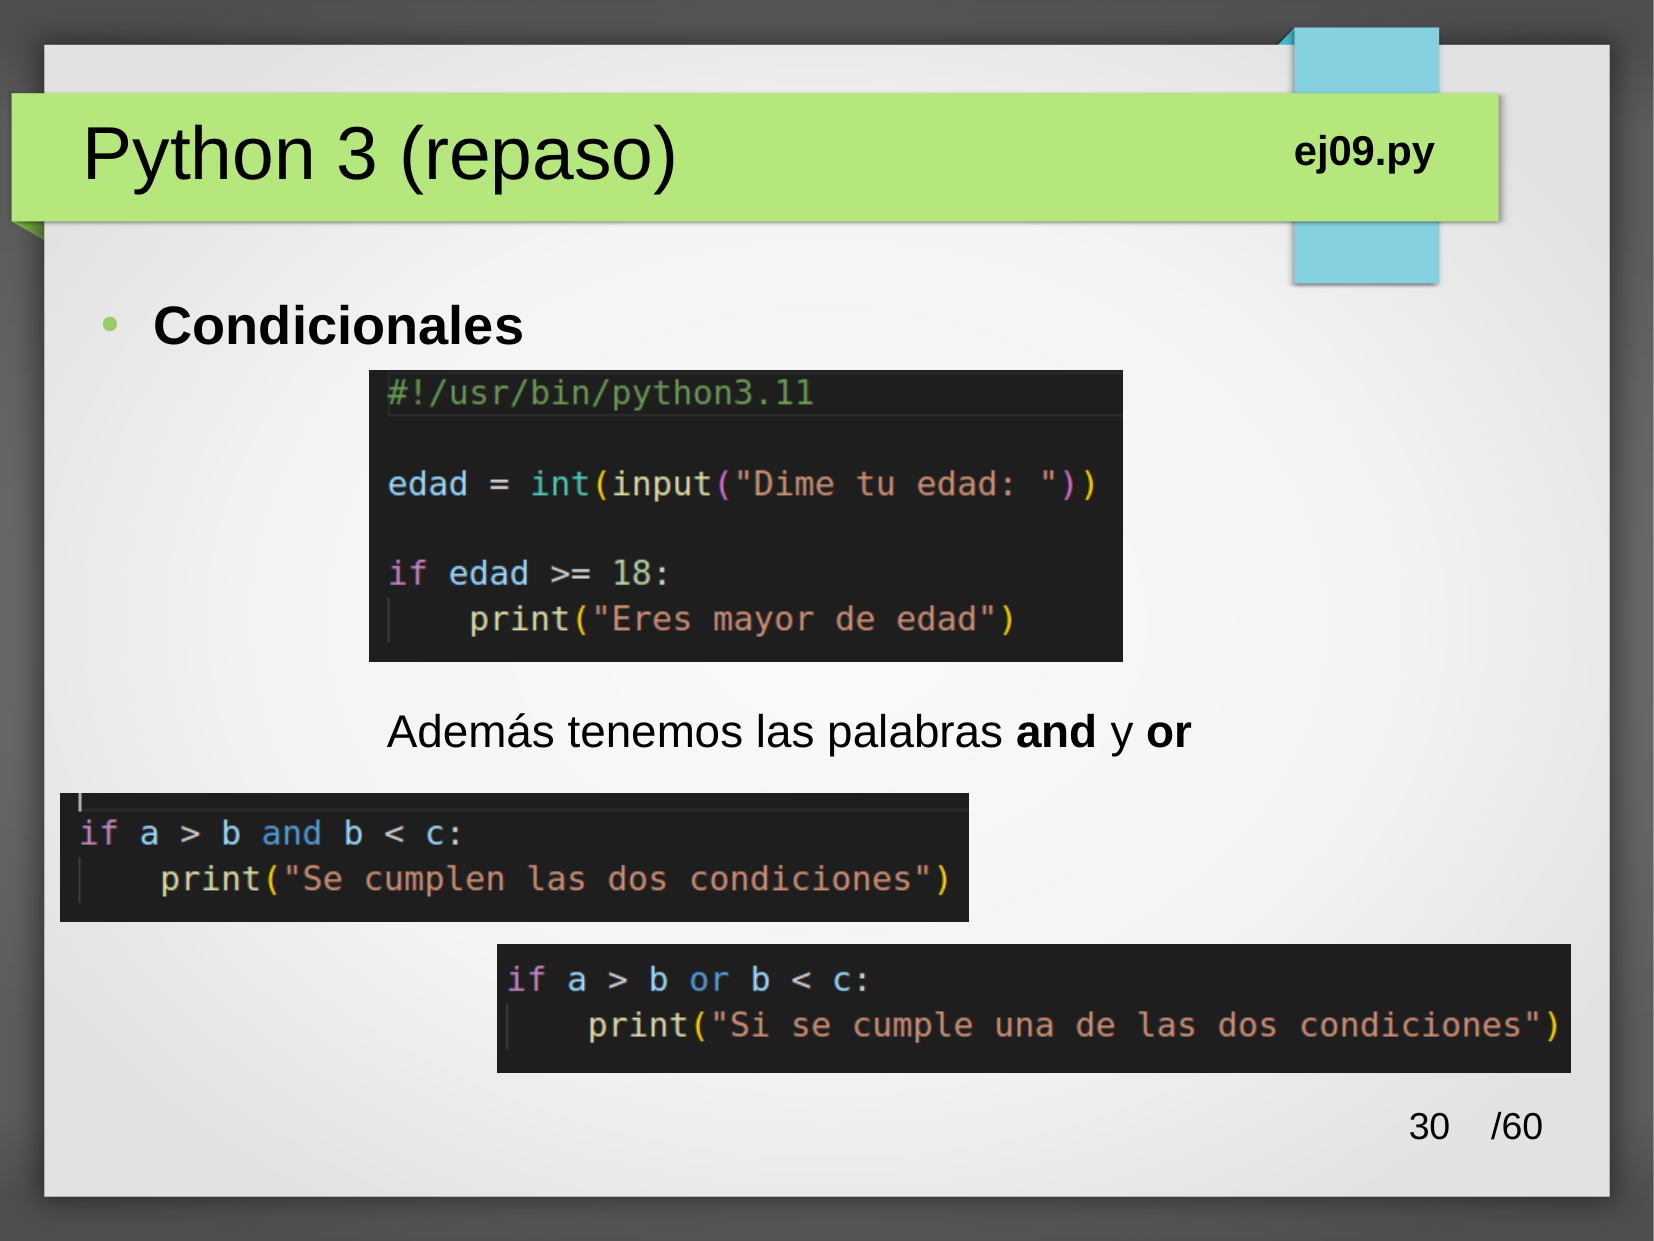

# Python 3 (repaso)
ej09.py
Condicionales
Además tenemos las palabras and y or
/60